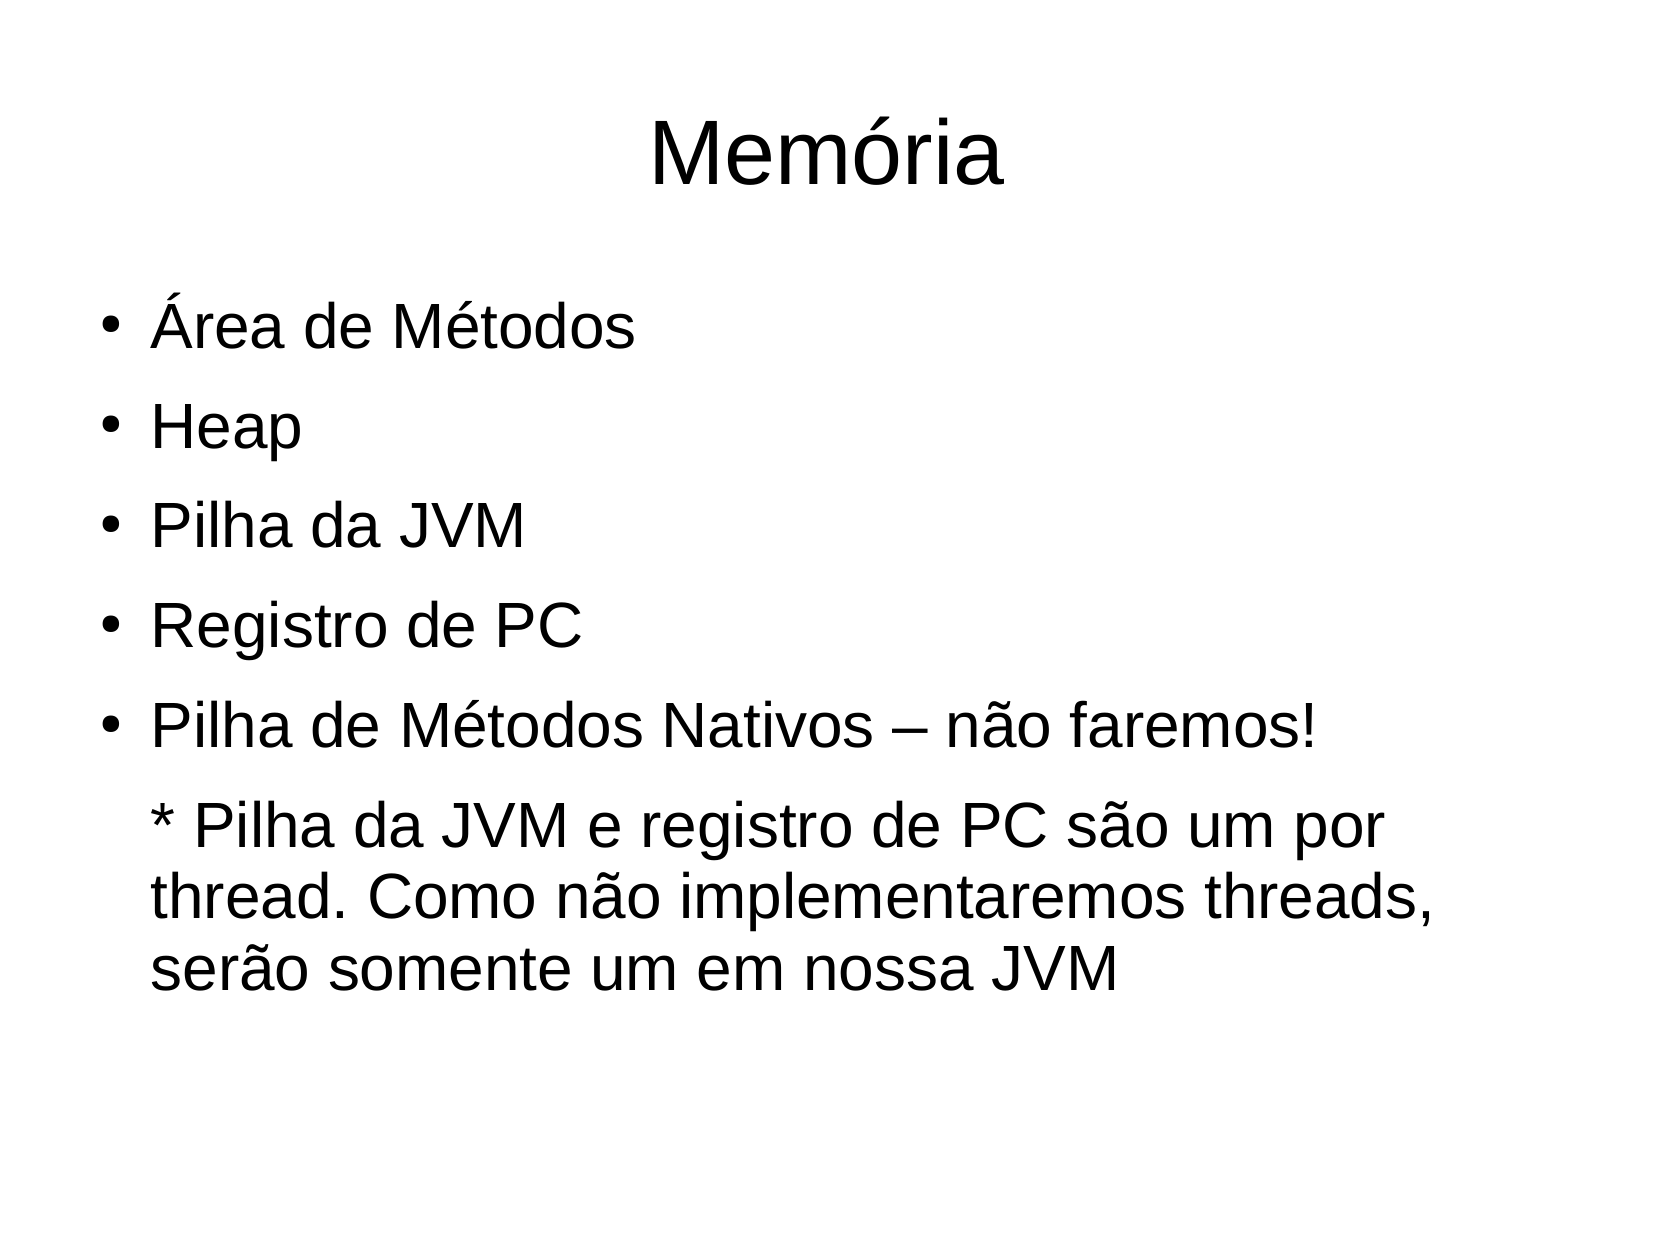

# Memória
Área de Métodos
Heap
Pilha da JVM
Registro de PC
Pilha de Métodos Nativos – não faremos!
* Pilha da JVM e registro de PC são um por thread. Como não implementaremos threads, serão somente um em nossa JVM